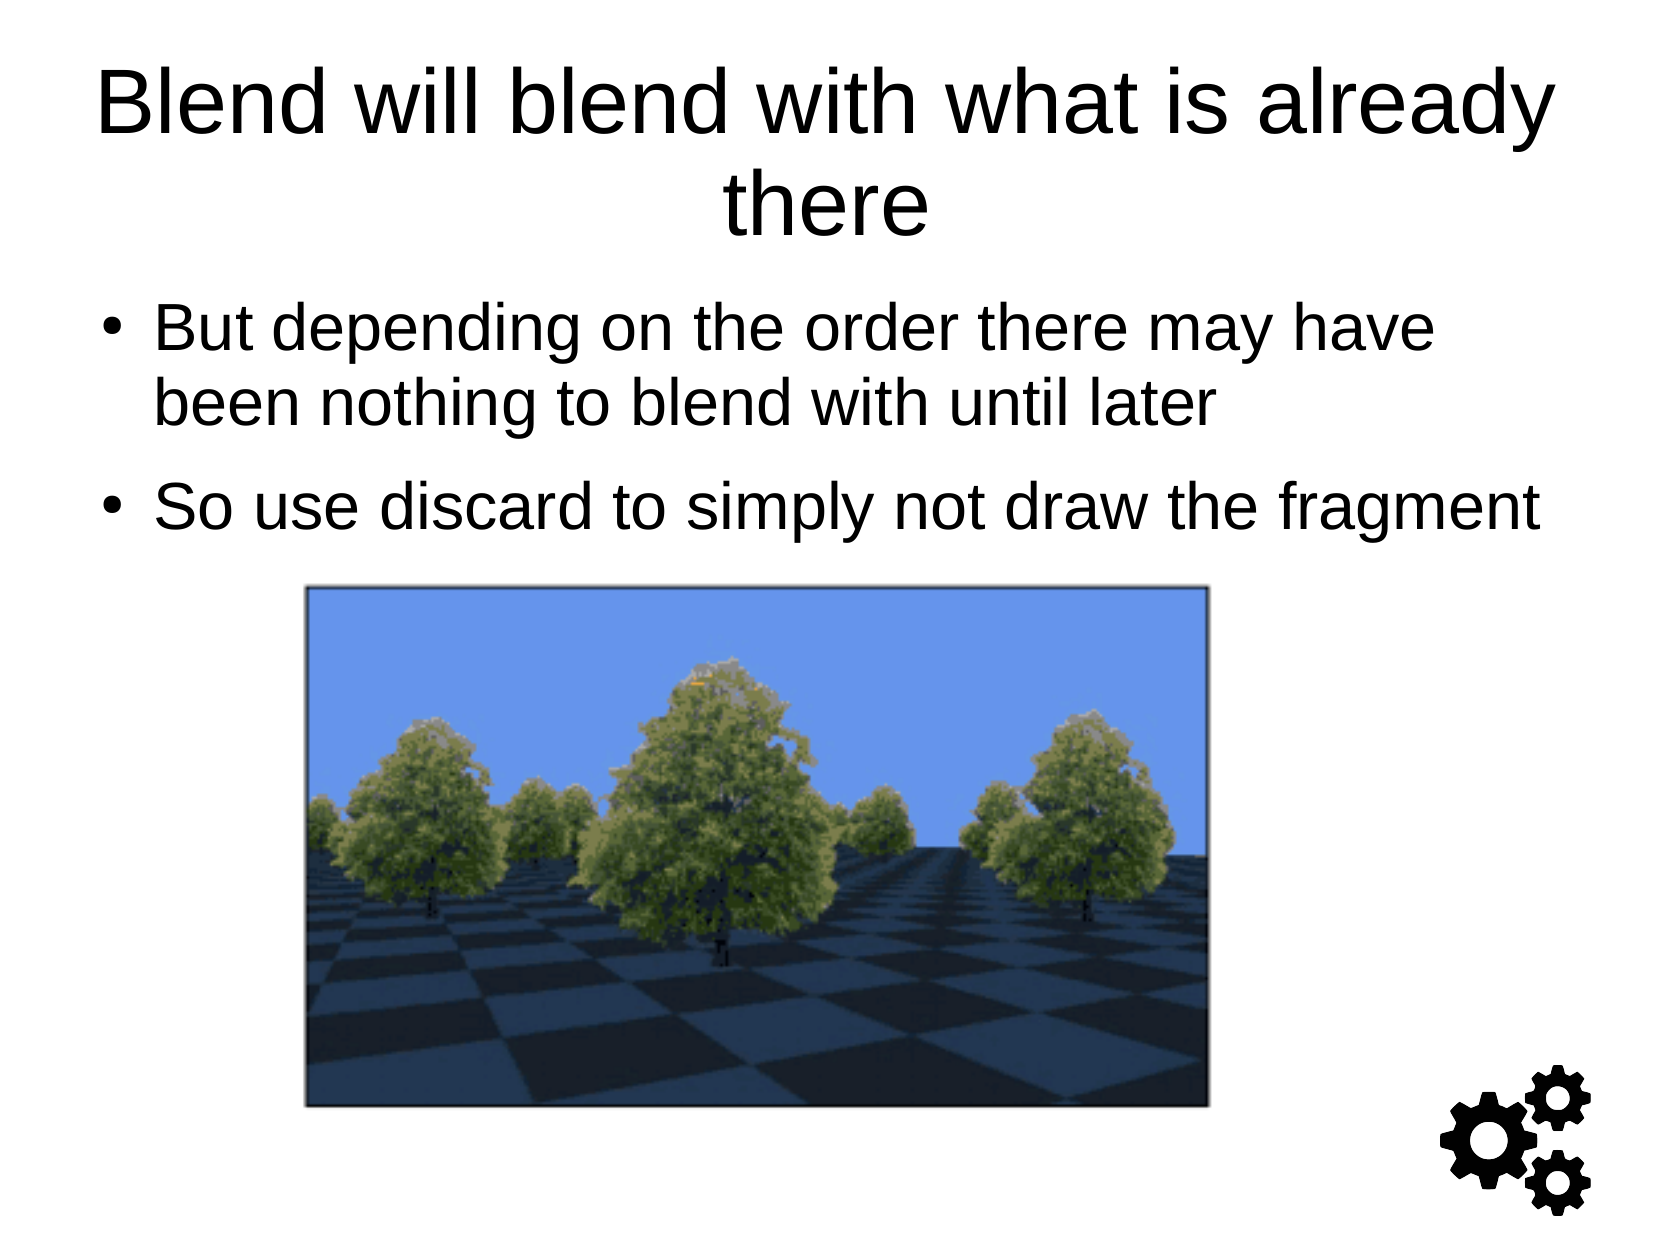

# Blend will blend with what is already there
But depending on the order there may have been nothing to blend with until later
So use discard to simply not draw the fragment